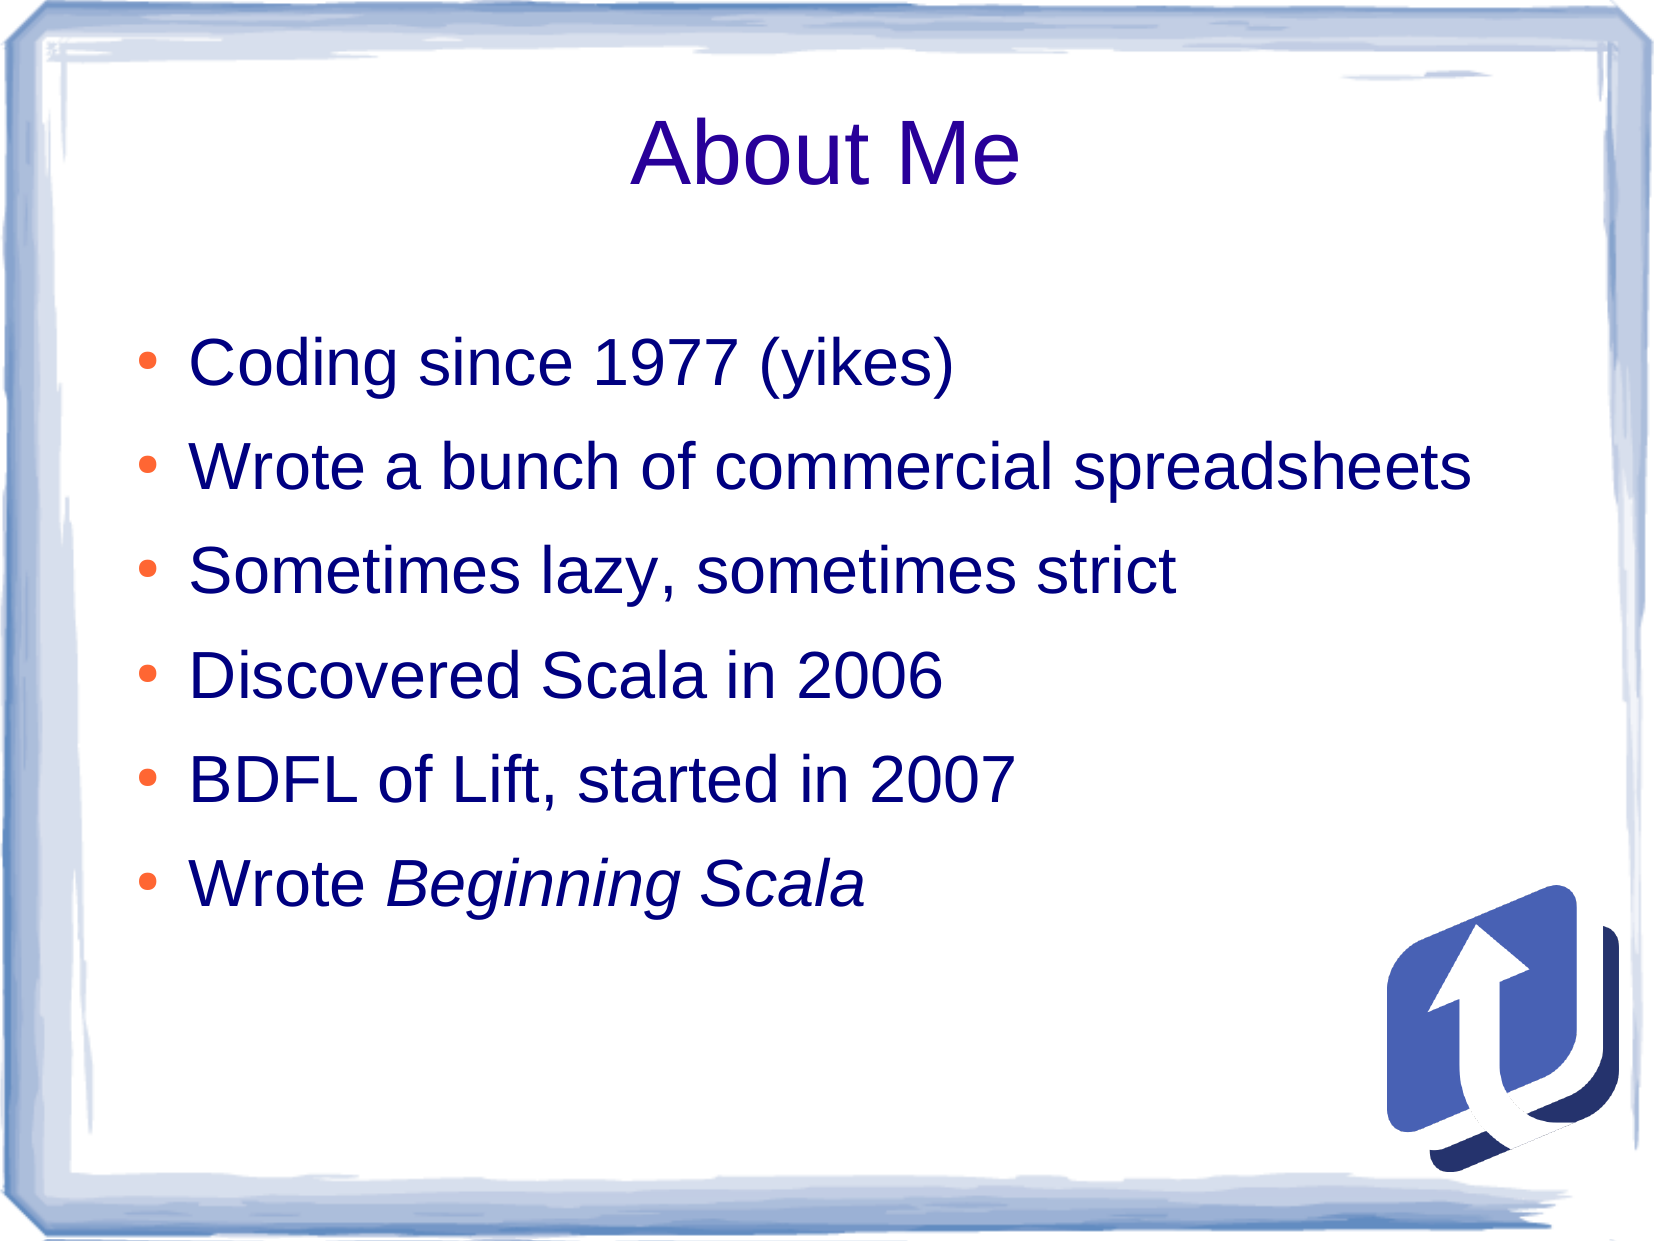

# About Me
Coding since 1977 (yikes)
Wrote a bunch of commercial spreadsheets
Sometimes lazy, sometimes strict
Discovered Scala in 2006
BDFL of Lift, started in 2007
Wrote Beginning Scala